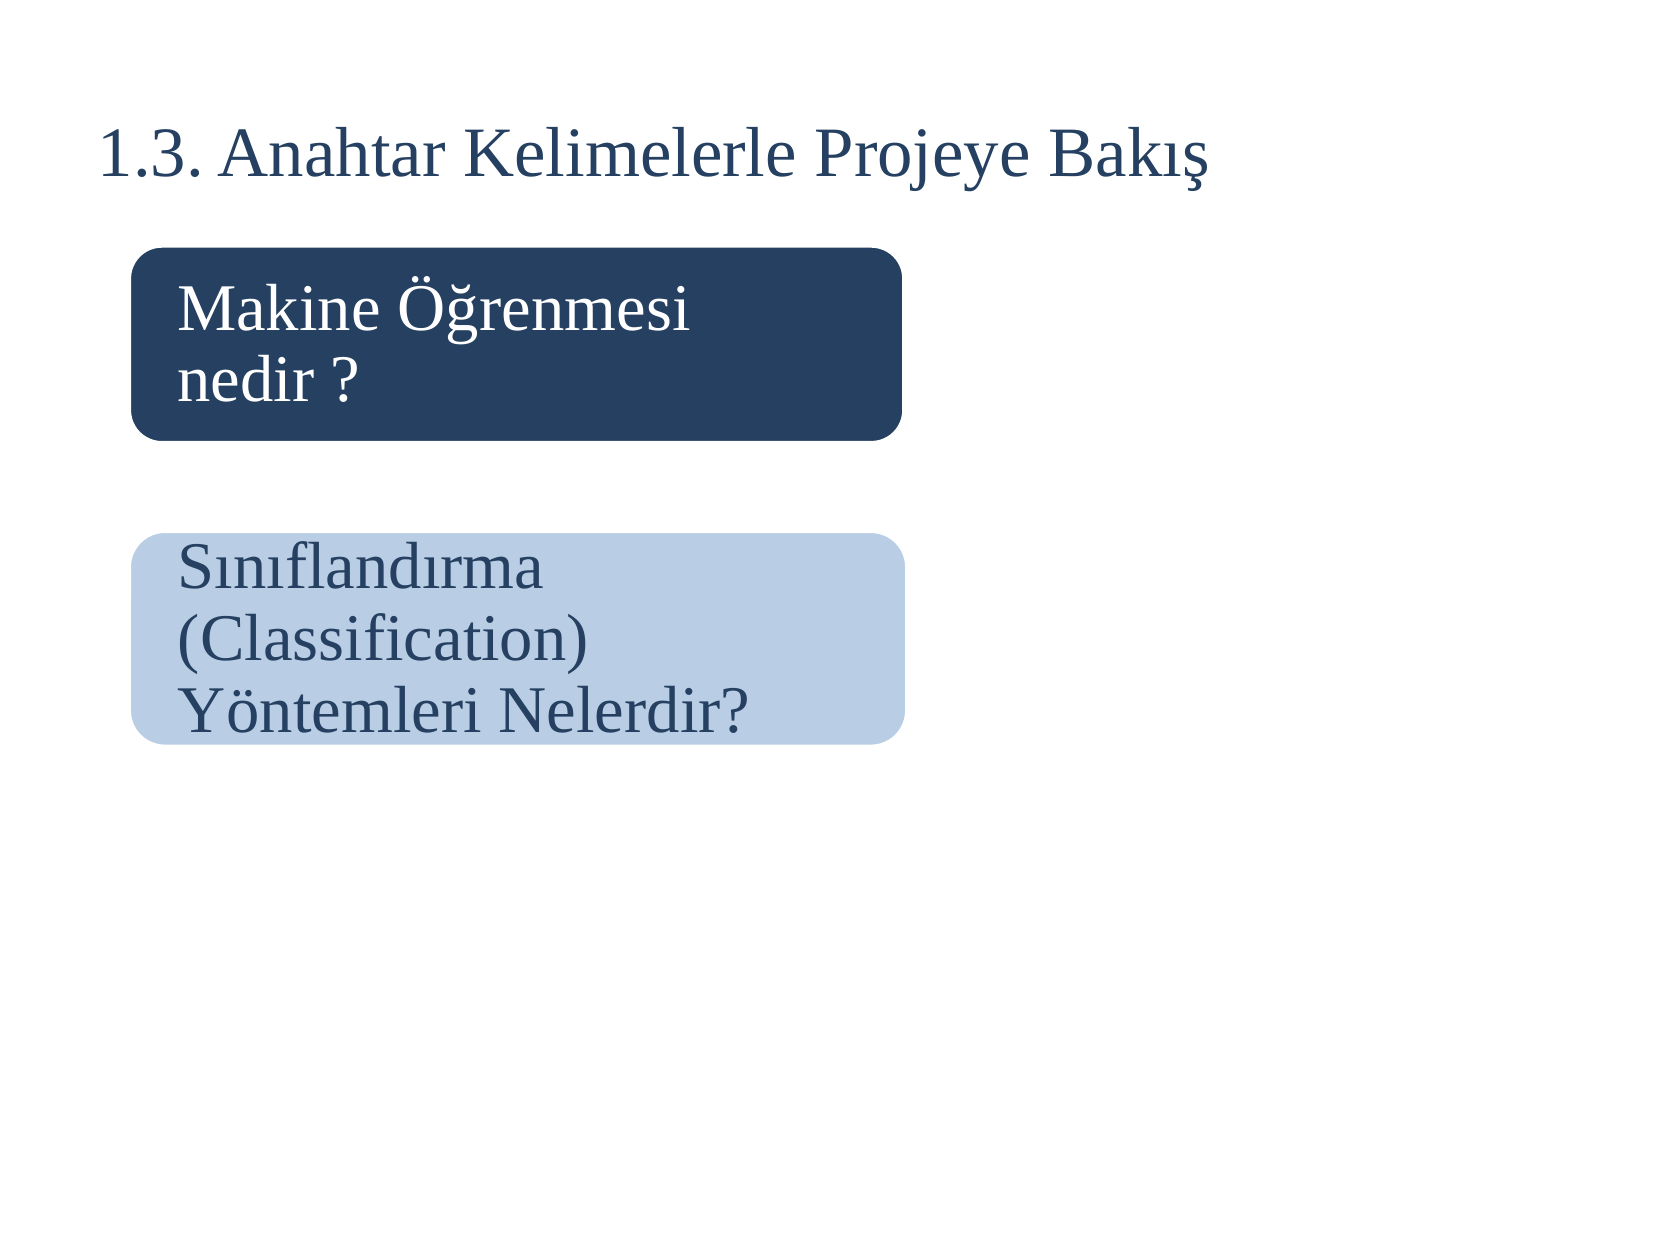

# 1.3. Anahtar Kelimelerle Projeye Bakış
Makine Öğrenmesi nedir ?
Sınıflandırma (Classification) Yöntemleri Nelerdir?